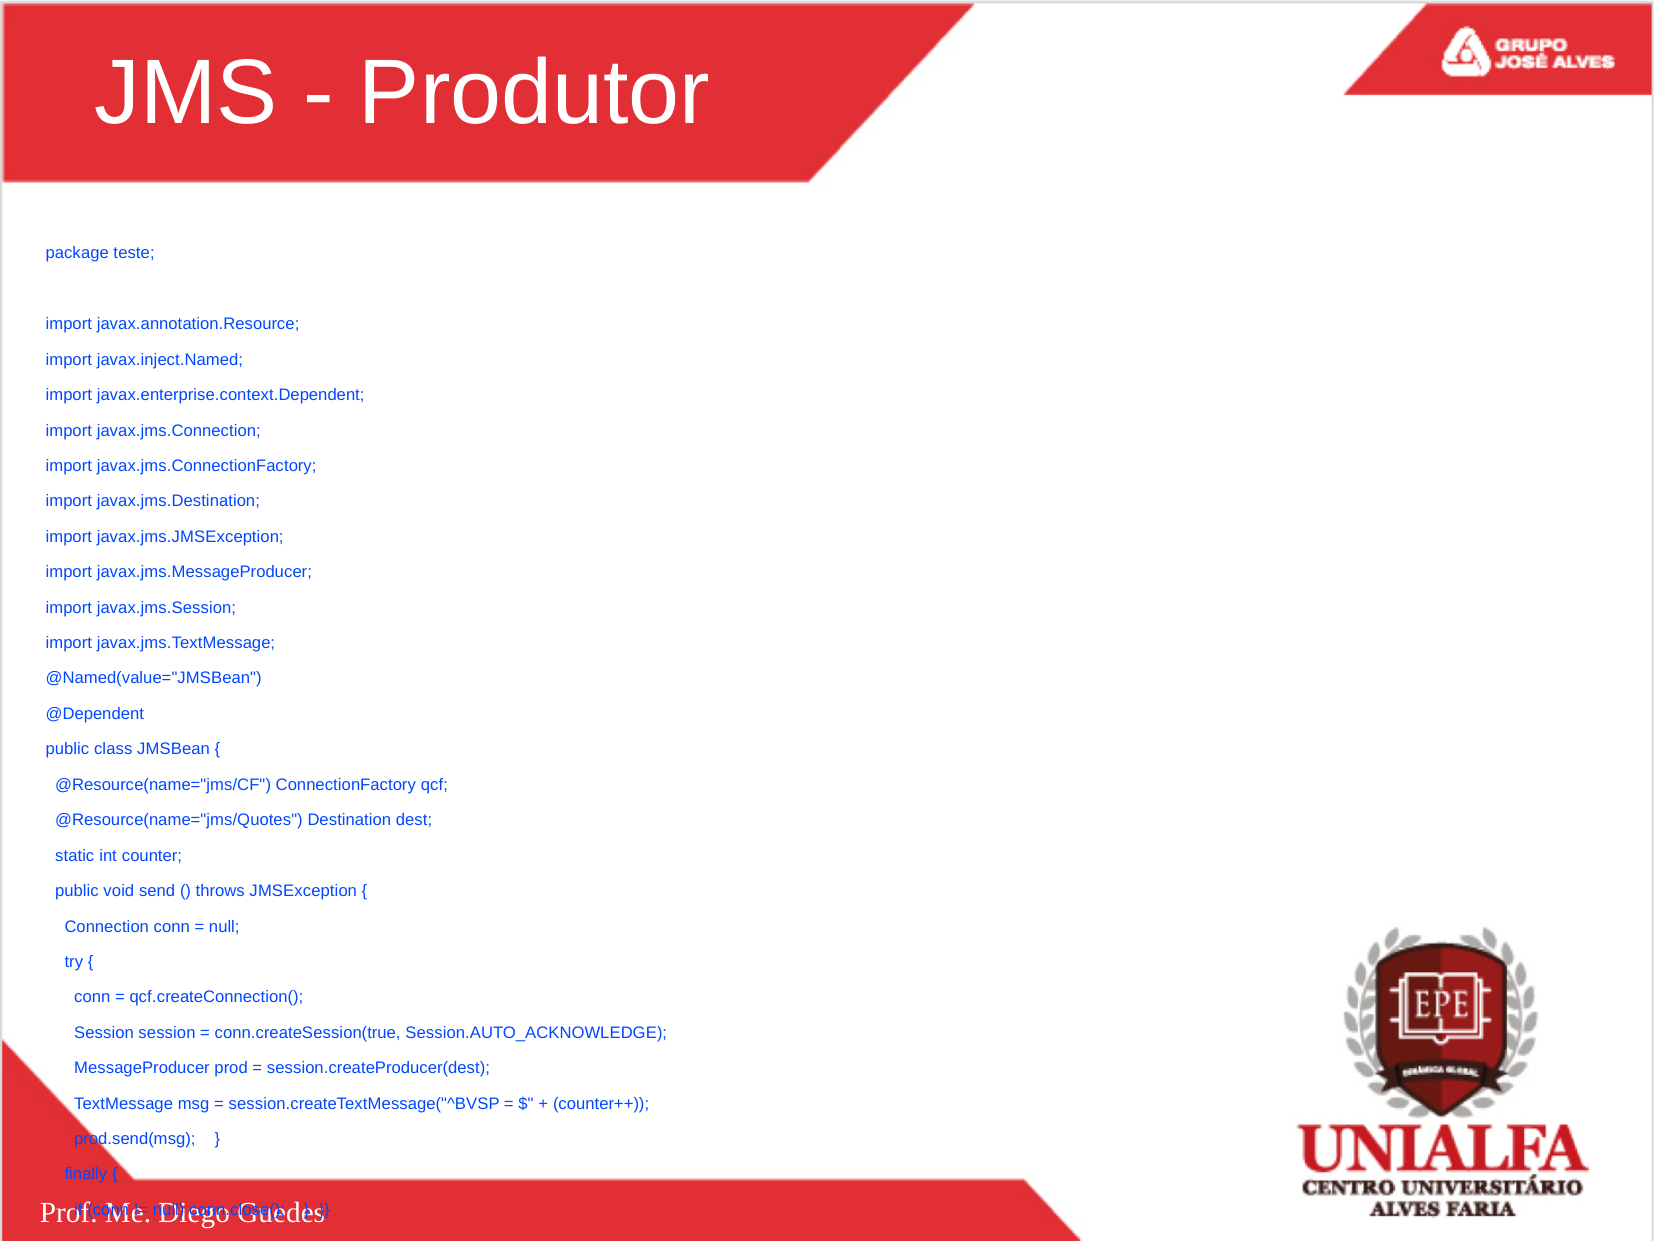

# JMS - Produtor
package teste;
import javax.annotation.Resource;
import javax.inject.Named;
import javax.enterprise.context.Dependent;
import javax.jms.Connection;
import javax.jms.ConnectionFactory;
import javax.jms.Destination;
import javax.jms.JMSException;
import javax.jms.MessageProducer;
import javax.jms.Session;
import javax.jms.TextMessage;
@Named(value="JMSBean")
@Dependent
public class JMSBean {
 @Resource(name="jms/CF") ConnectionFactory qcf;
 @Resource(name="jms/Quotes") Destination dest;
 static int counter;
 public void send () throws JMSException {
 Connection conn = null;
 try {
 conn = qcf.createConnection();
 Session session = conn.createSession(true, Session.AUTO_ACKNOWLEDGE);
 MessageProducer prod = session.createProducer(dest);
 TextMessage msg = session.createTextMessage("^BVSP = $" + (counter++));
 prod.send(msg); }
 finally {
 if (conn != null) conn.close(); } }}